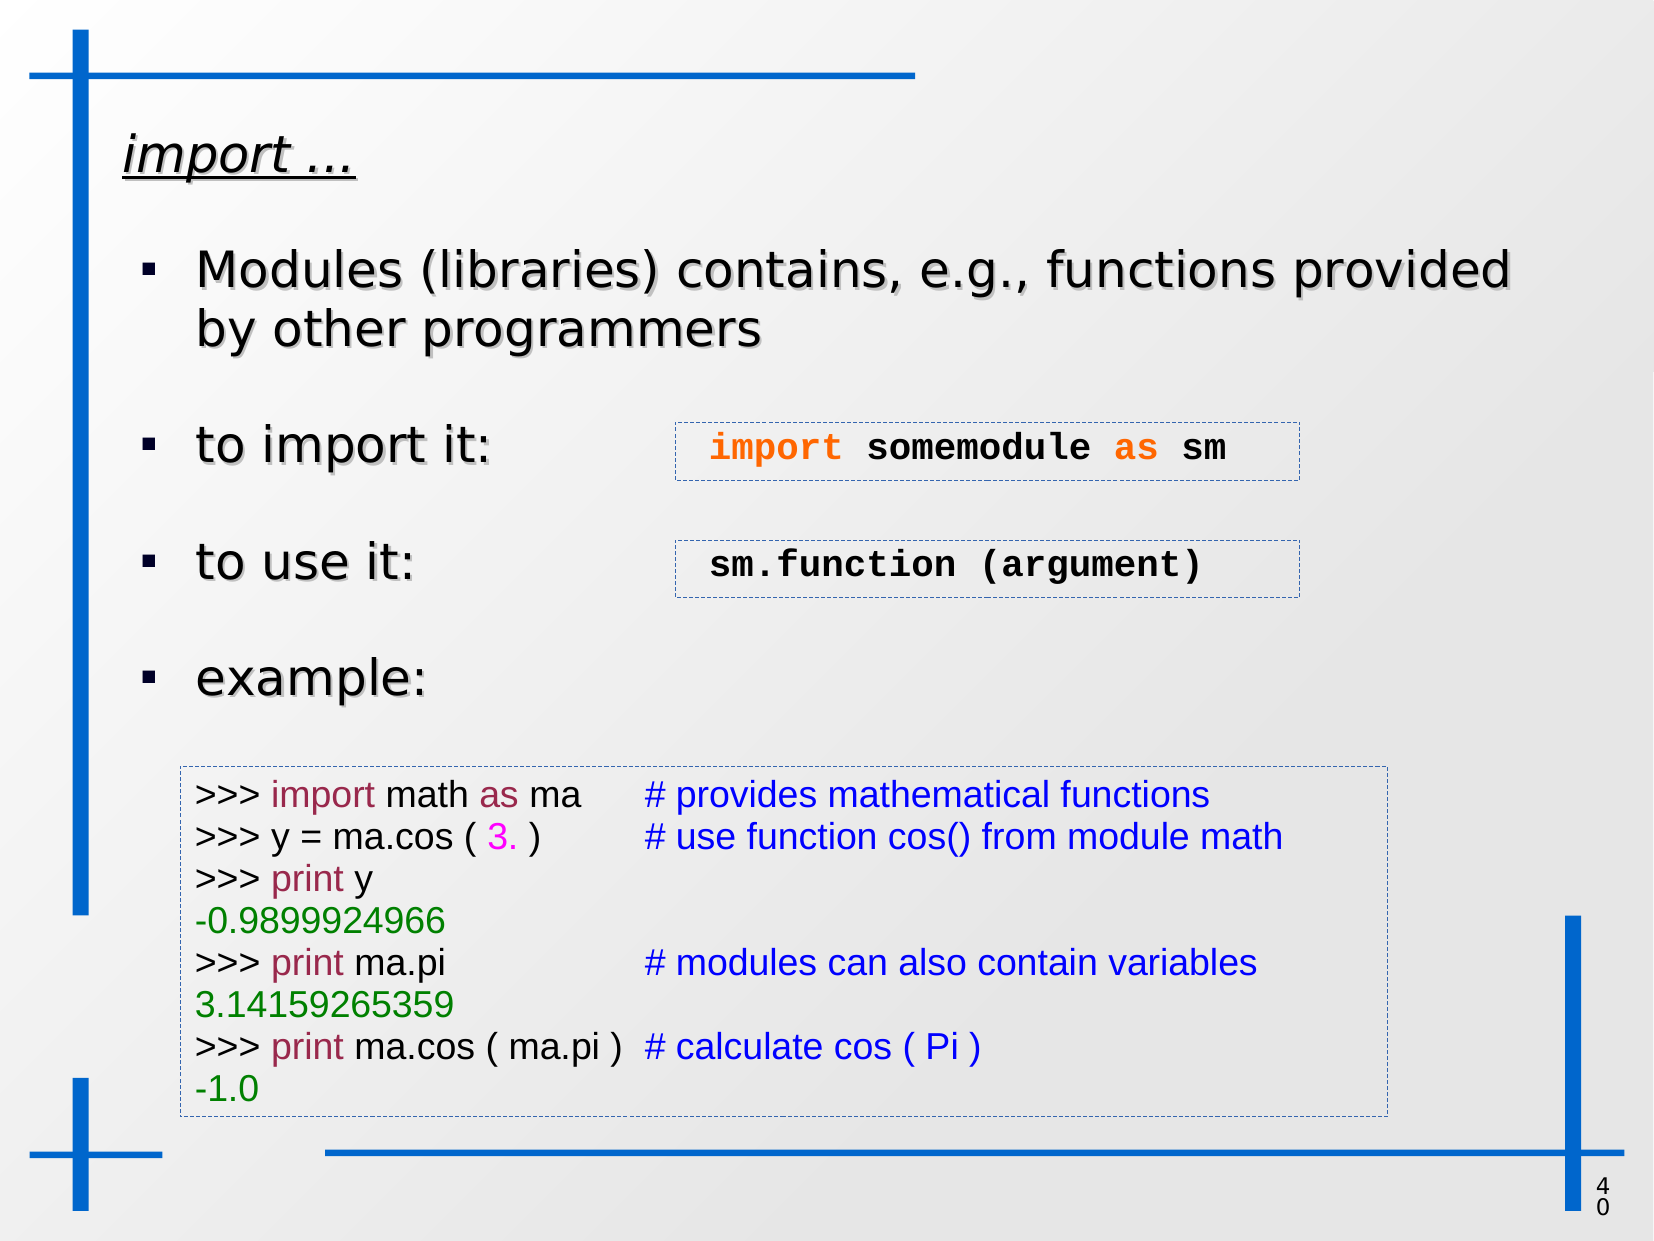

# import ...
Modules (libraries) contains, e.g., functions provided by other programmers
to import it:
to use it:
example:
import somemodule as sm
sm.function (argument)
>>> import math as ma	# provides mathematical functions
>>> y = ma.cos ( 3. )		# use function cos() from module math
>>> print y
-0.9899924966
>>> print ma.pi 			# modules can also contain variables
3.14159265359
>>> print ma.cos ( ma.pi )	# calculate cos ( Pi )
-1.0